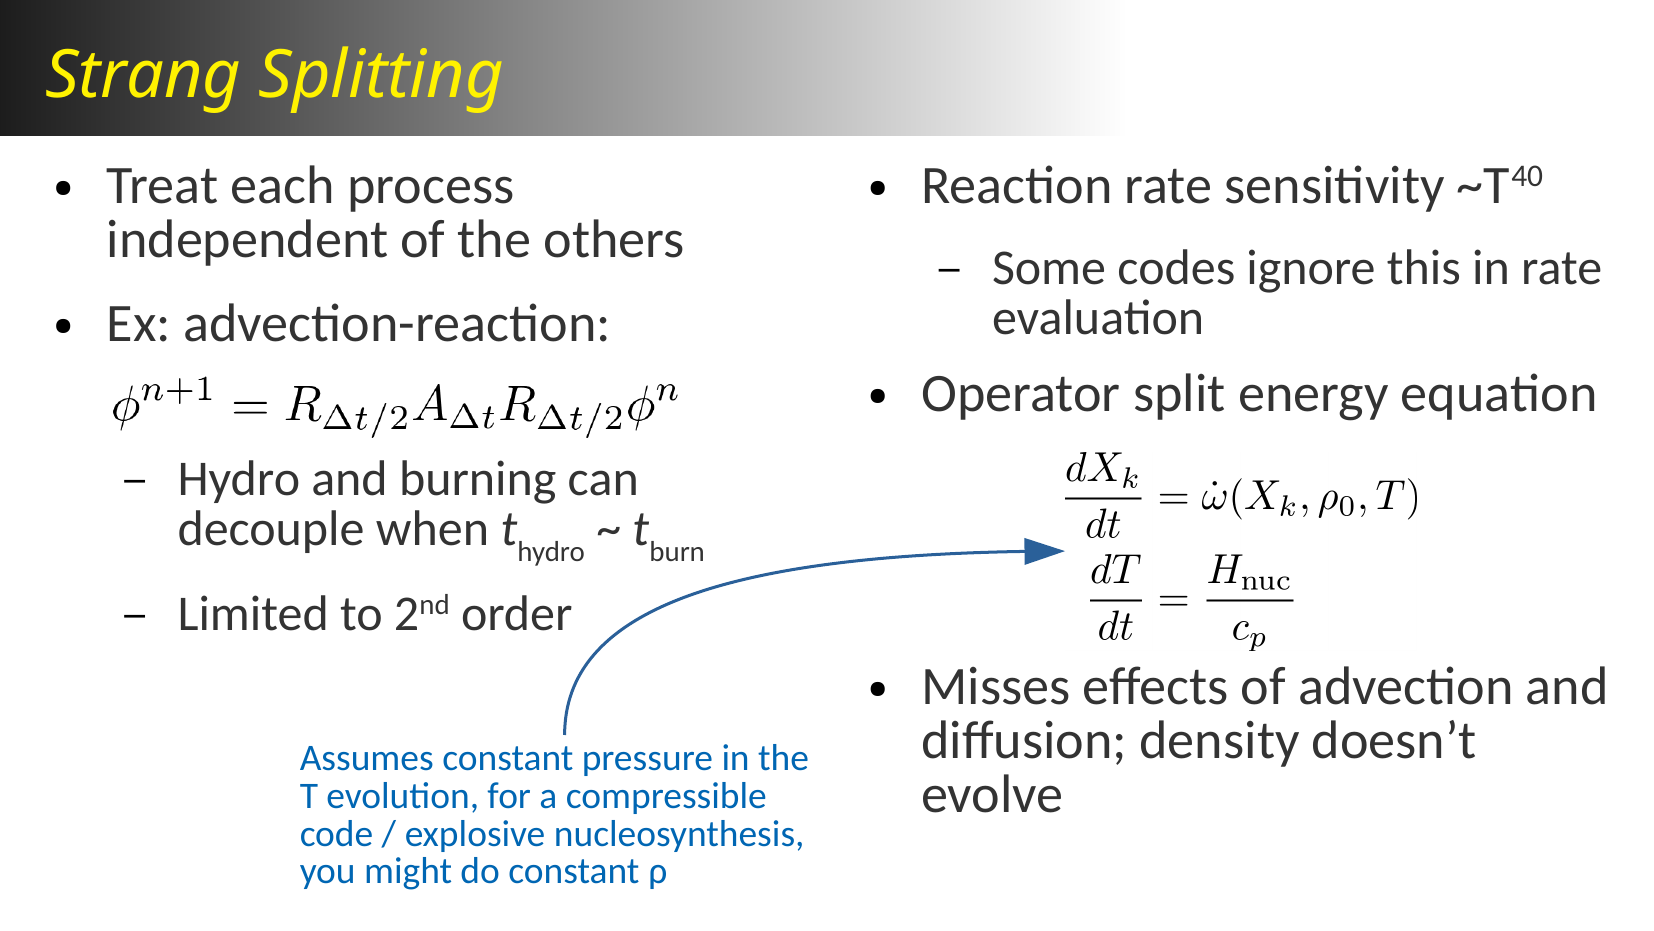

# Strang Splitting
Treat each process independent of the others
Ex: advection-reaction:
Hydro and burning can decouple when thydro ~ tburn
Limited to 2nd order
Reaction rate sensitivity ~T40
Some codes ignore this in rate evaluation
Operator split energy equation
Misses effects of advection and diffusion; density doesn’t evolve
Assumes constant pressure in the T evolution, for a compressible code / explosive nucleosynthesis, you might do constant ρ